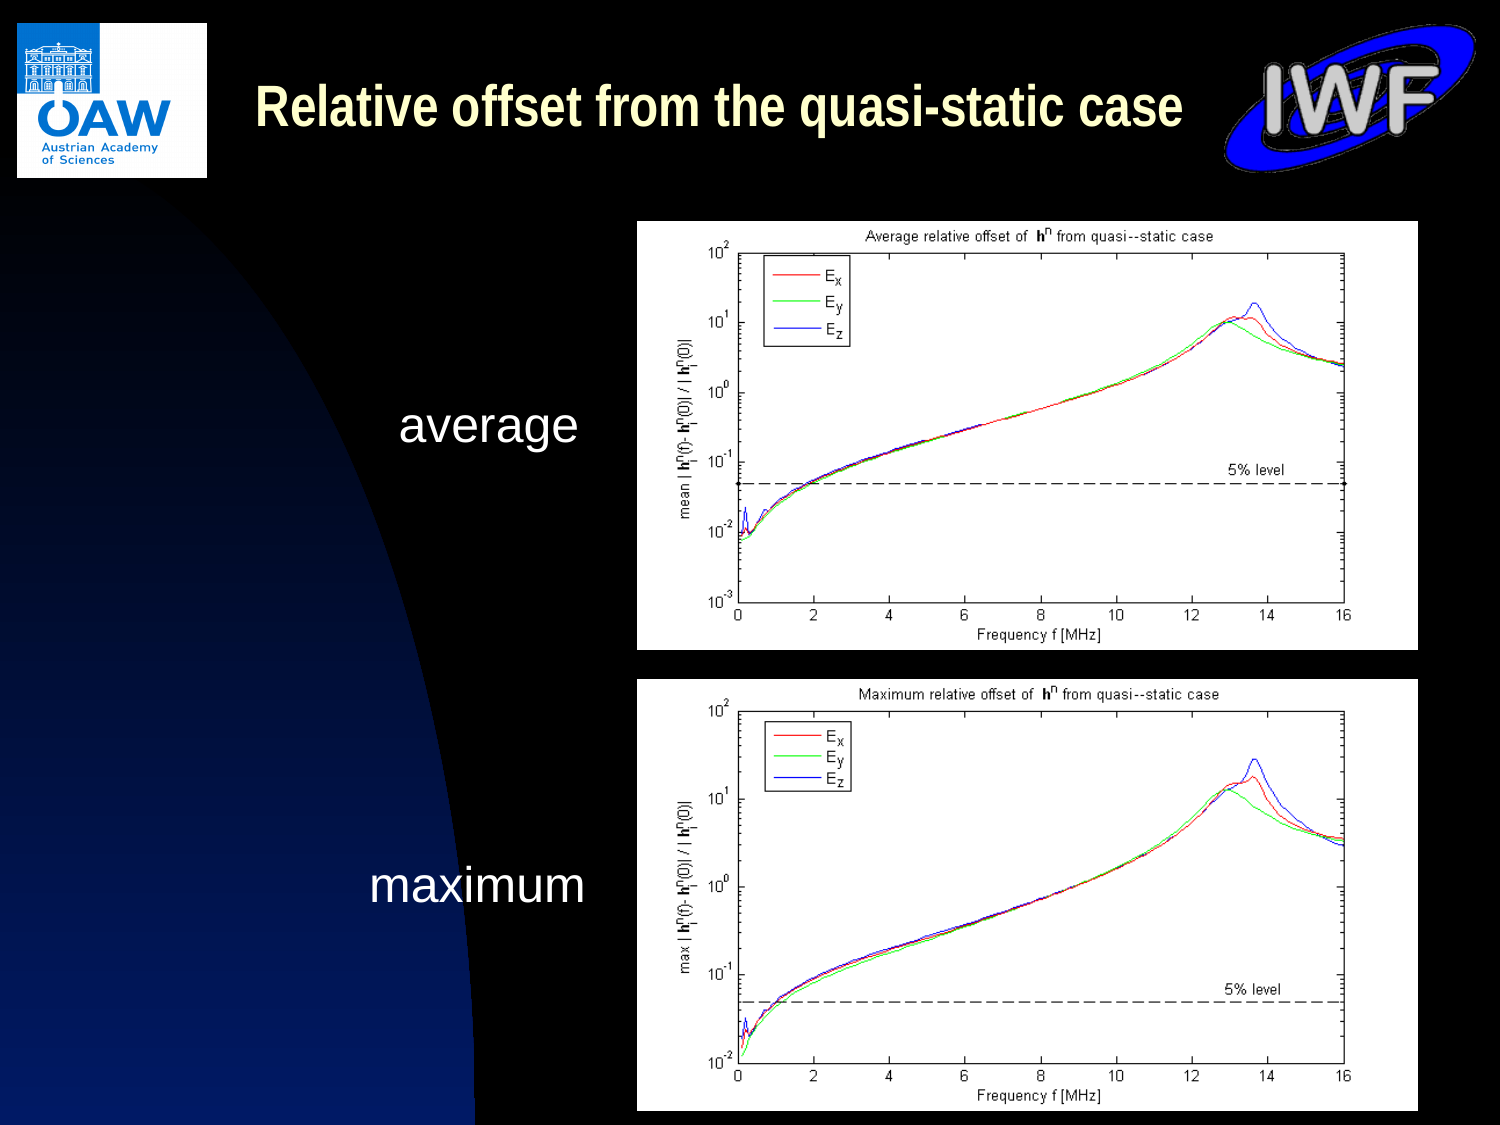

# Relative offset from the quasi-static case
average
maximum